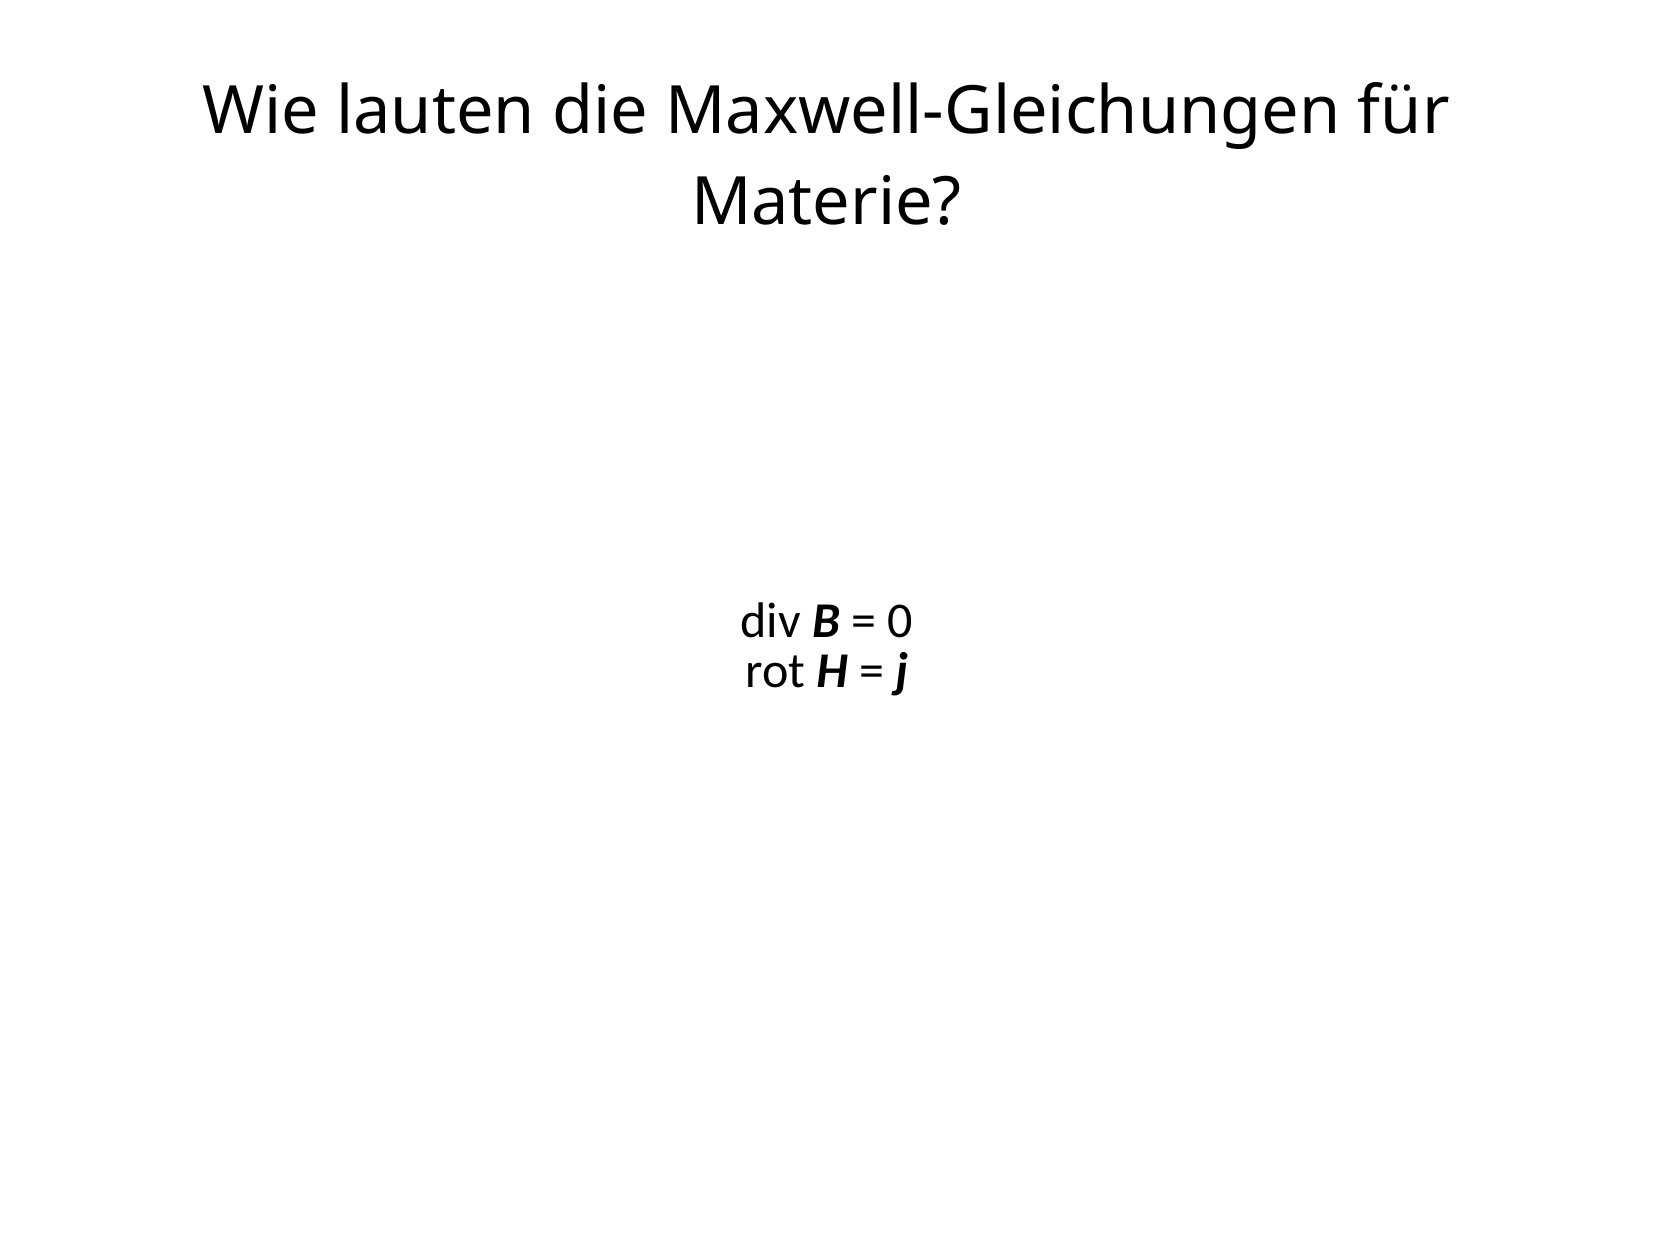

# Wie lauten die Maxwell-Gleichungen für Materie?
div B = 0
rot H = j